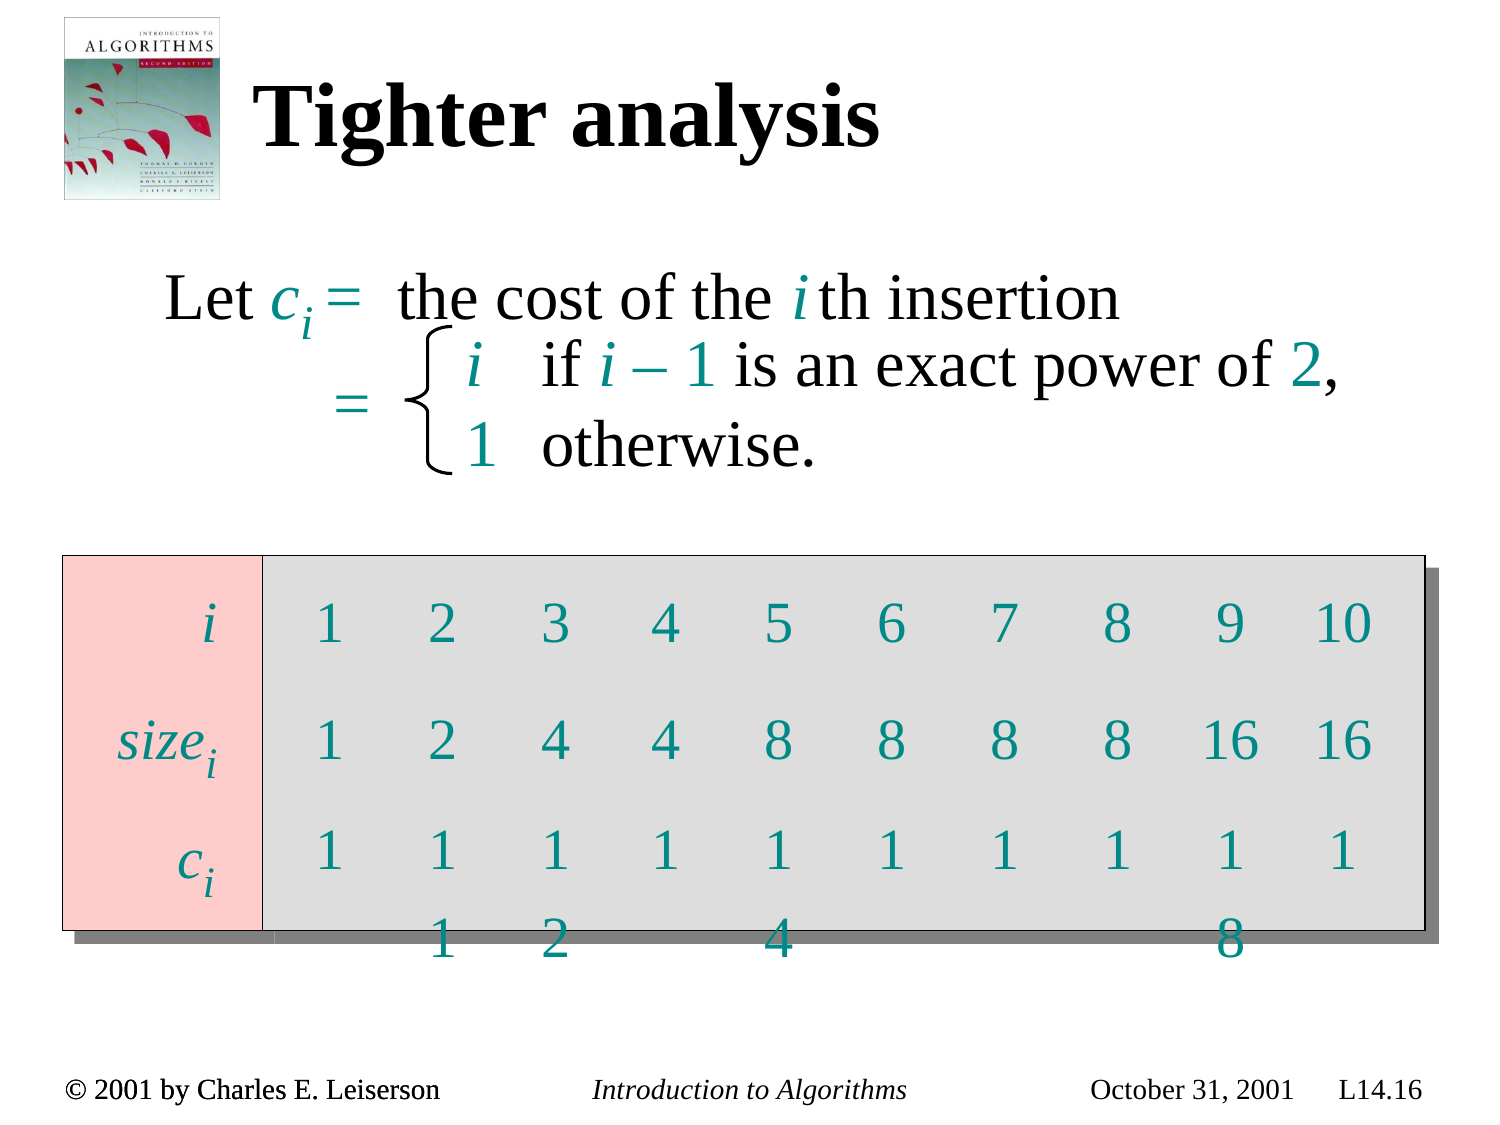

# Tighter analysis
Let ci = the cost of the i th insertion
i	if i – 1 is an exact power of 2,
1	otherwise.
=
	i	1	2	3	4	5	6	7	8	9	10
	sizei	1	2	4	4	8	8	8	8	16	16
		1	1	1	1	1	1	1	1	1	1
		 	1	2		4				8
ci
Introduction to Algorithms
October 31, 2001 L14.